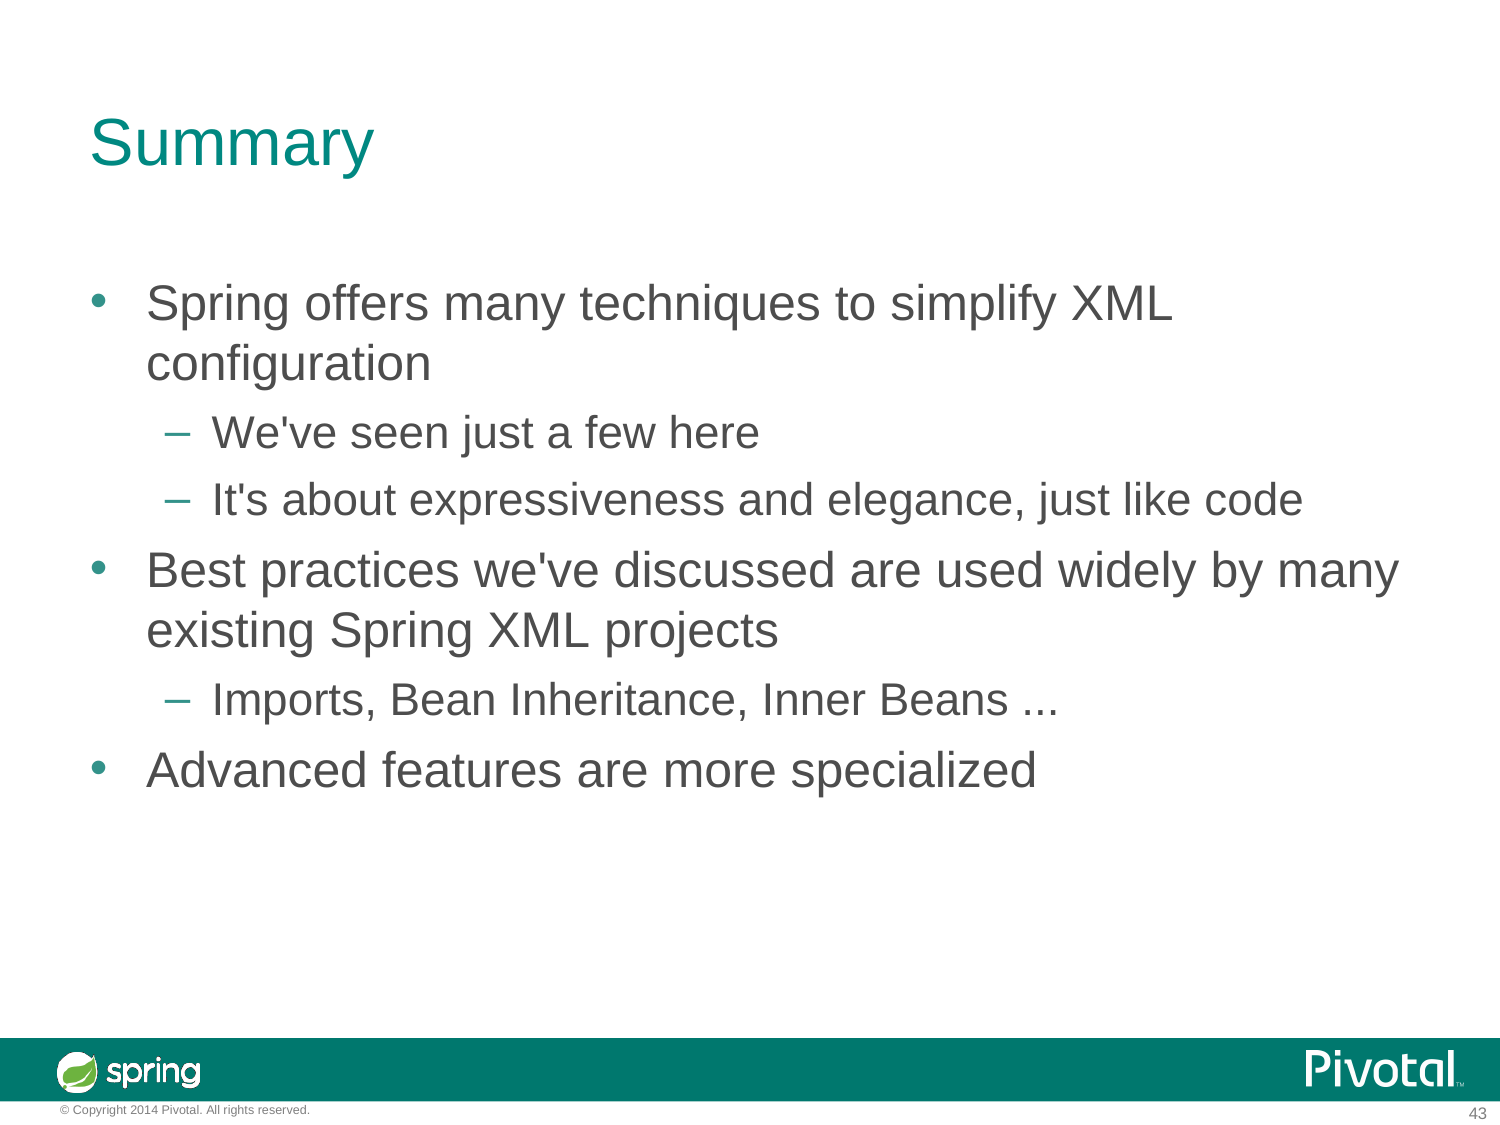

# Summary
Spring offers many techniques to simplify XML configuration
We've seen just a few here
It's about expressiveness and elegance, just like code
Best practices we've discussed are used widely by many existing Spring XML projects
Imports, Bean Inheritance, Inner Beans ...
Advanced features are more specialized